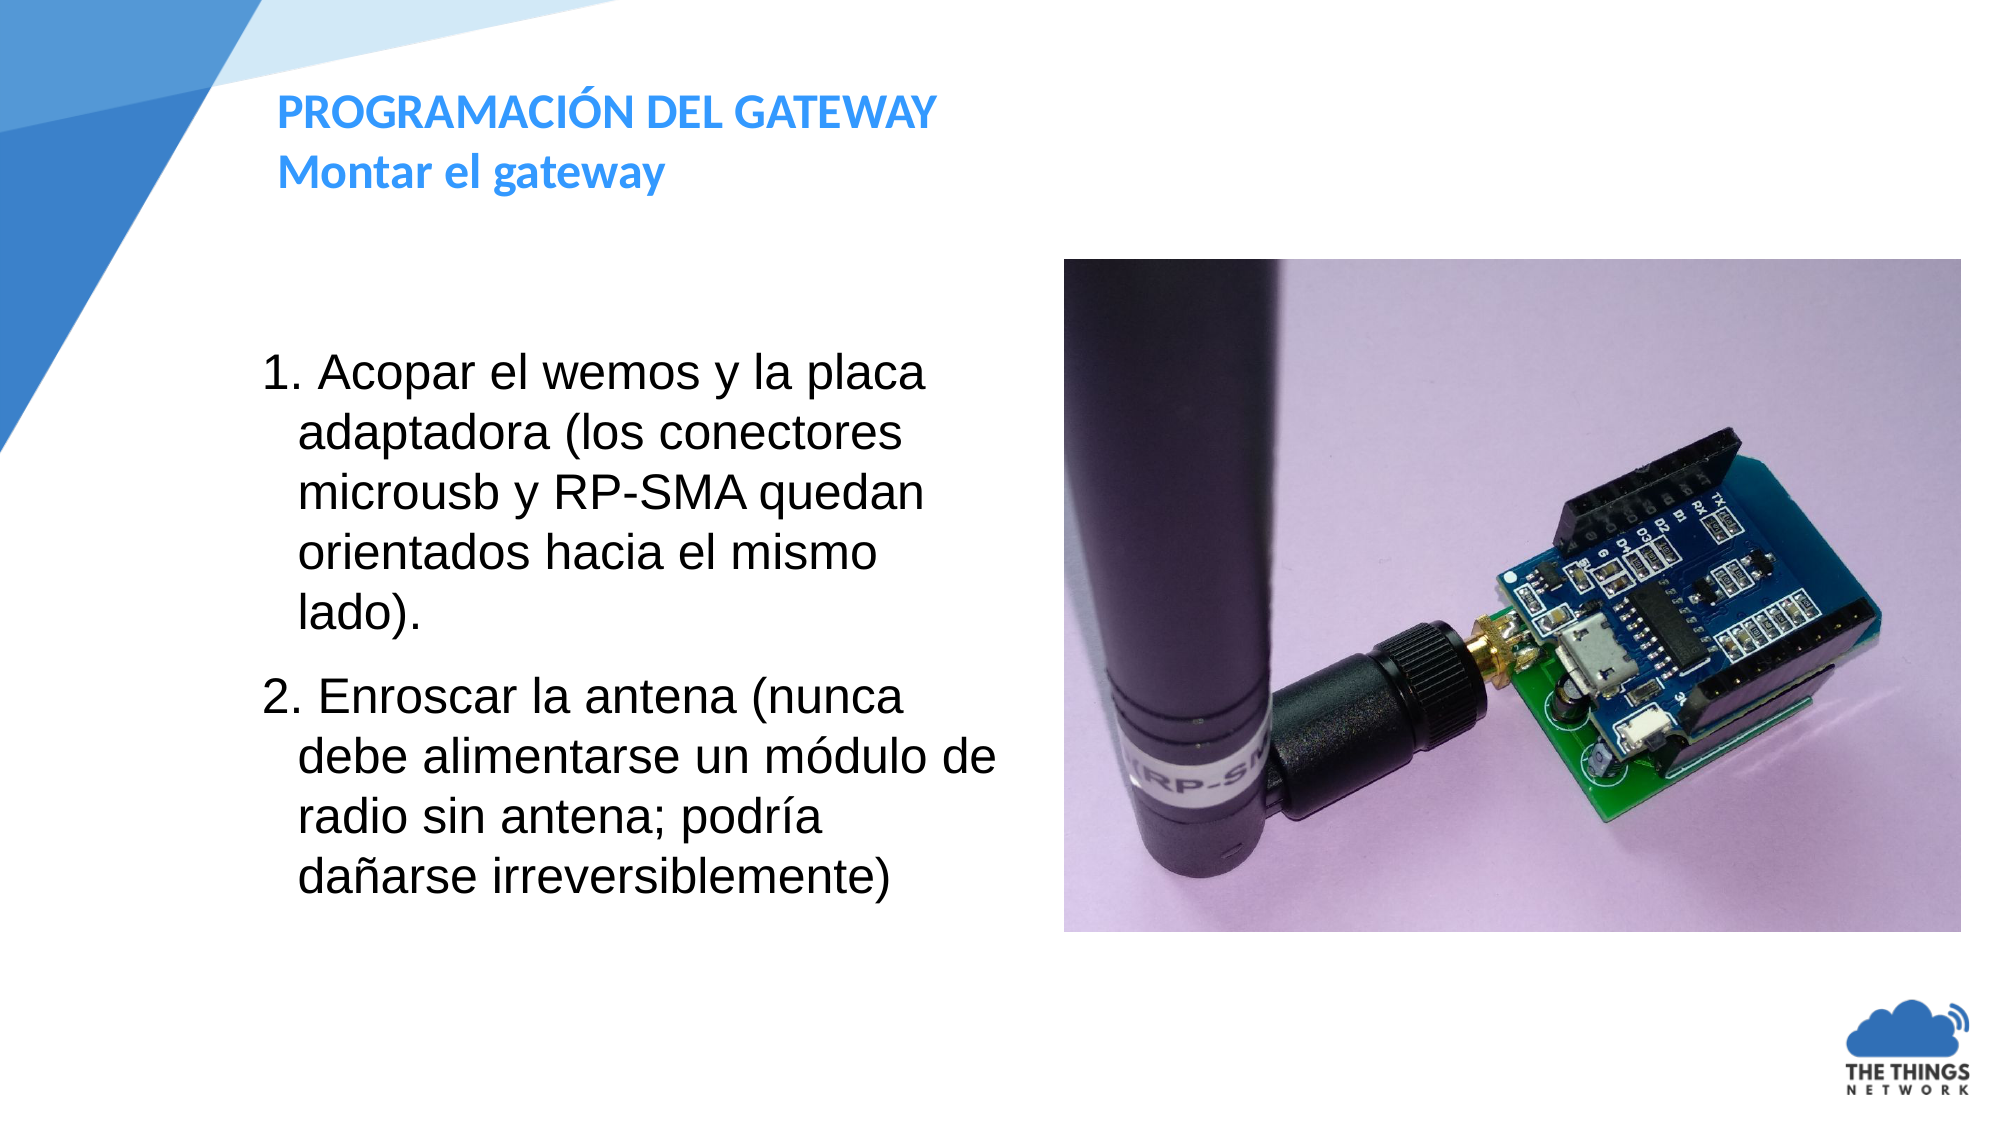

PROGRAMACIÓN DEL GATEWAY
Montar el gateway
 Acopar el wemos y la placa adaptadora (los conectores microusb y RP-SMA quedan orientados hacia el mismo lado).
 Enroscar la antena (nunca debe alimentarse un módulo de radio sin antena; podría dañarse irreversiblemente)